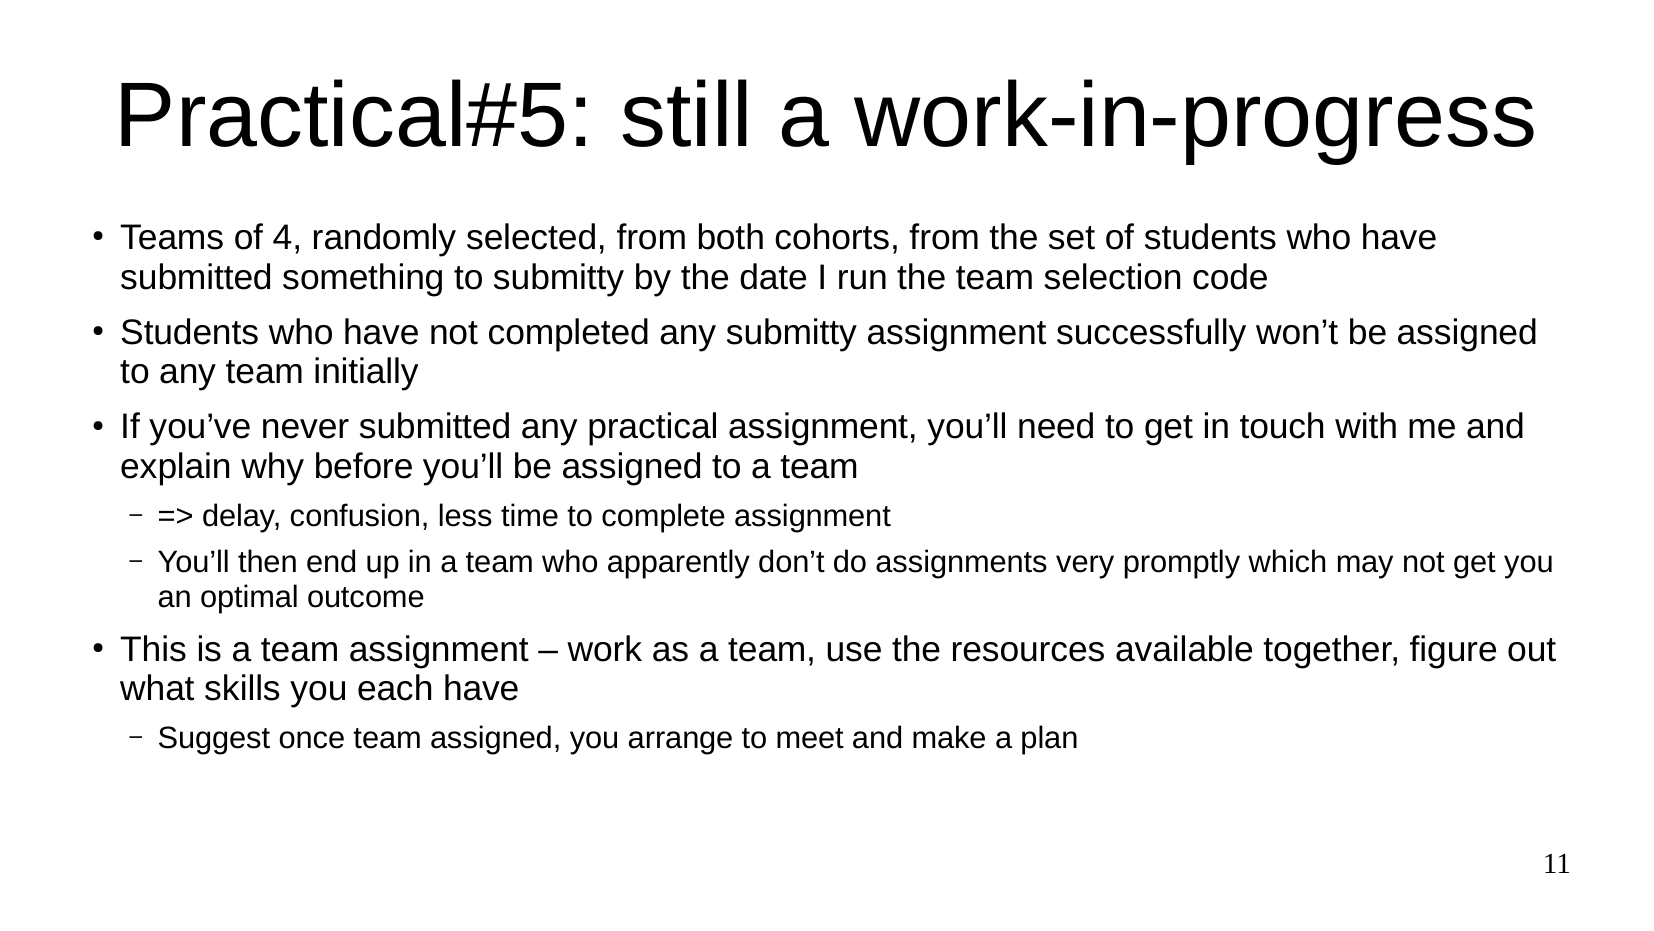

# Practical#5: still a work-in-progress
Teams of 4, randomly selected, from both cohorts, from the set of students who have submitted something to submitty by the date I run the team selection code
Students who have not completed any submitty assignment successfully won’t be assigned to any team initially
If you’ve never submitted any practical assignment, you’ll need to get in touch with me and explain why before you’ll be assigned to a team
=> delay, confusion, less time to complete assignment
You’ll then end up in a team who apparently don’t do assignments very promptly which may not get you an optimal outcome
This is a team assignment – work as a team, use the resources available together, figure out what skills you each have
Suggest once team assigned, you arrange to meet and make a plan
11